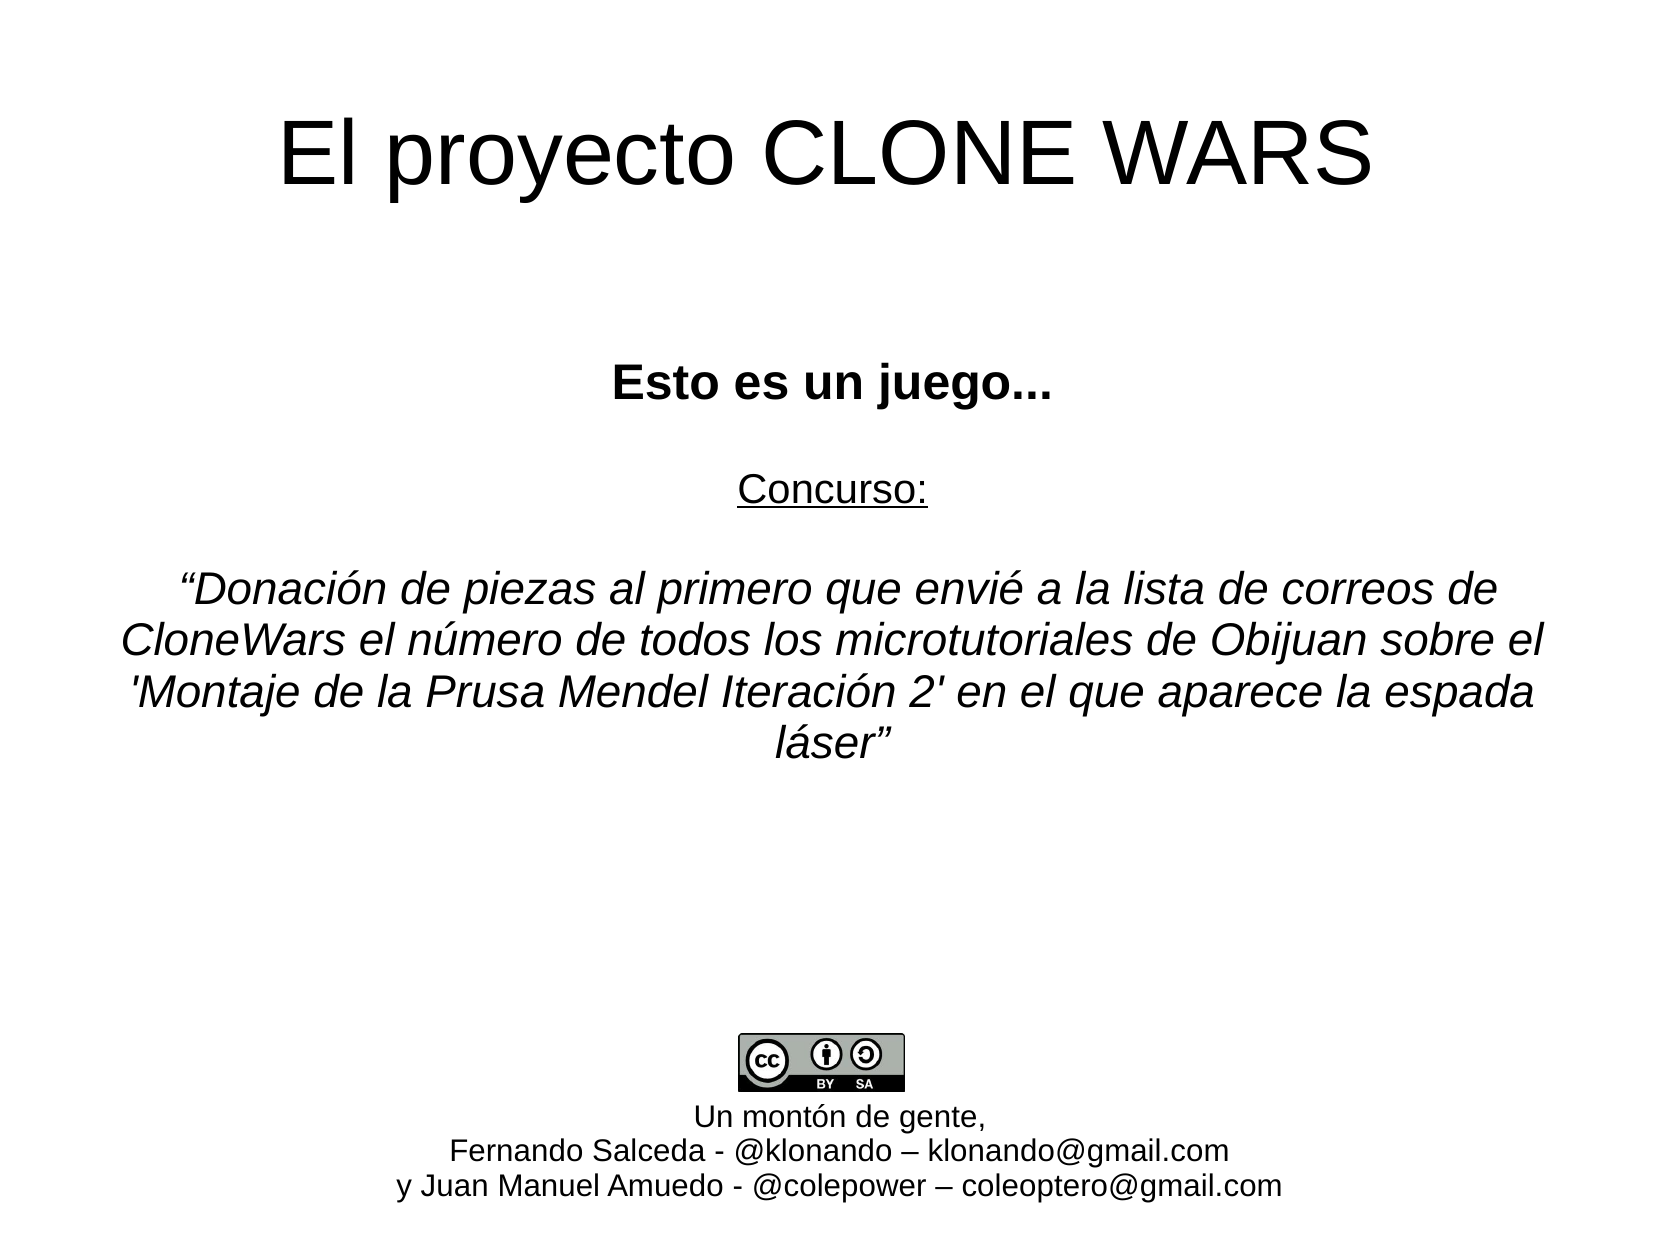

# El proyecto CLONE WARS
Esto es un juego...
Concurso:
 “Donación de piezas al primero que envié a la lista de correos de CloneWars el número de todos los microtutoriales de Obijuan sobre el 'Montaje de la Prusa Mendel Iteración 2' en el que aparece la espada láser”
Un montón de gente,
Fernando Salceda - @klonando – klonando@gmail.com
y Juan Manuel Amuedo - @colepower – coleoptero@gmail.com